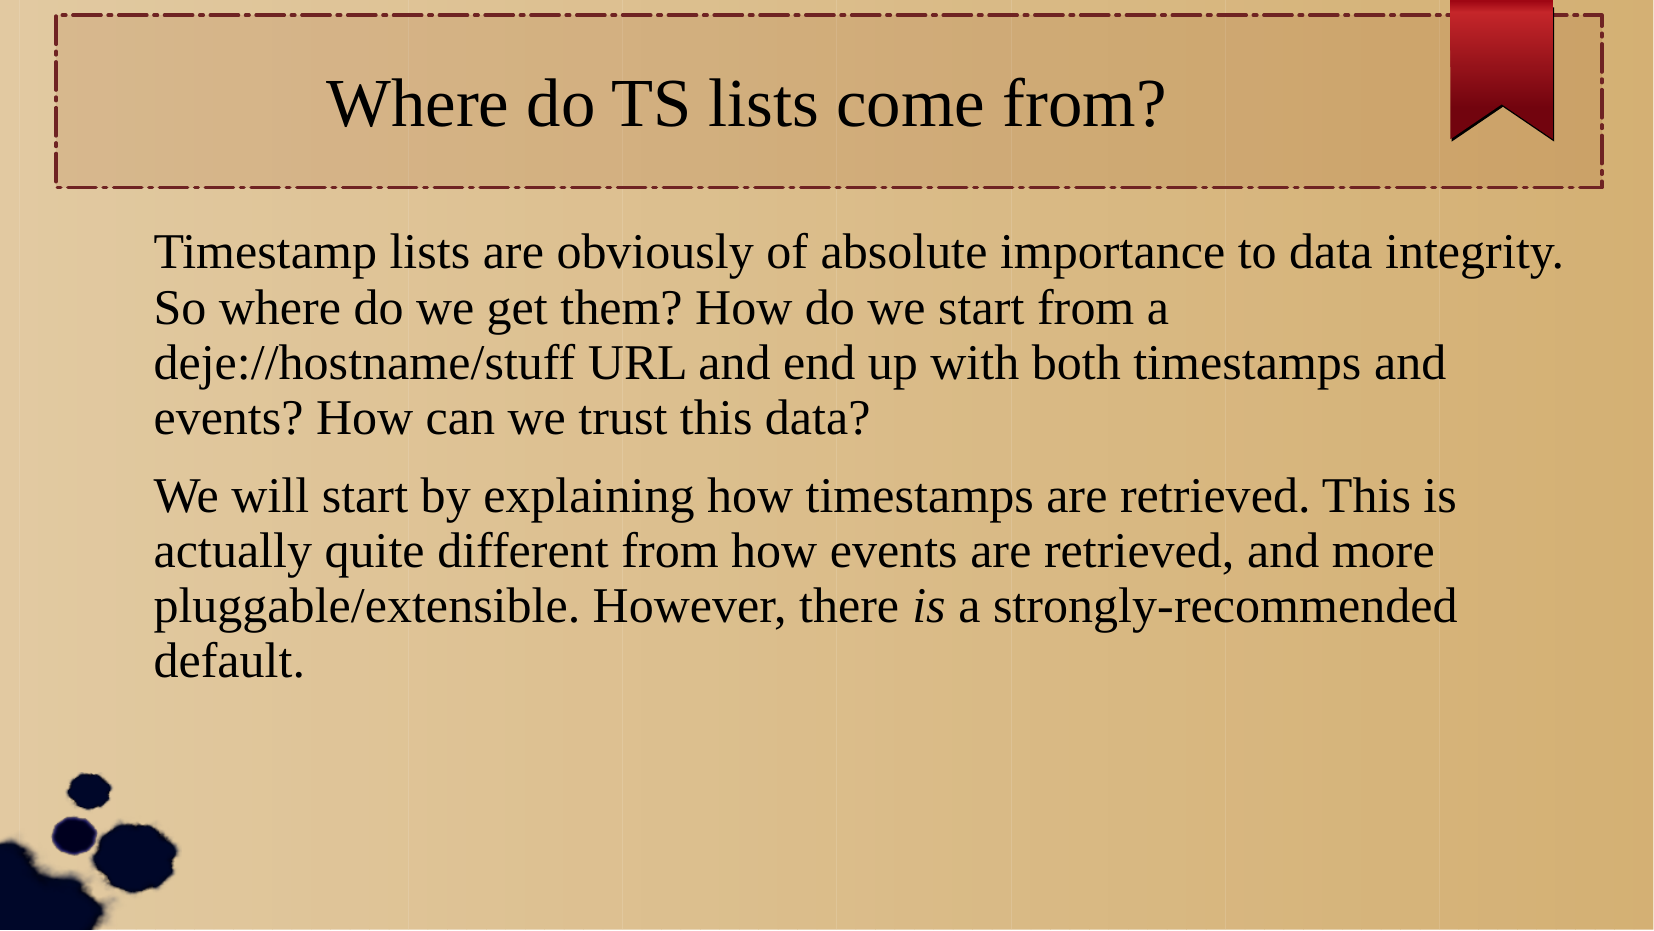

# Where do TS lists come from?
Timestamp lists are obviously of absolute importance to data integrity. So where do we get them? How do we start from a deje://hostname/stuff URL and end up with both timestamps and events? How can we trust this data?
We will start by explaining how timestamps are retrieved. This is actually quite different from how events are retrieved, and more pluggable/extensible. However, there is a strongly-recommended default.